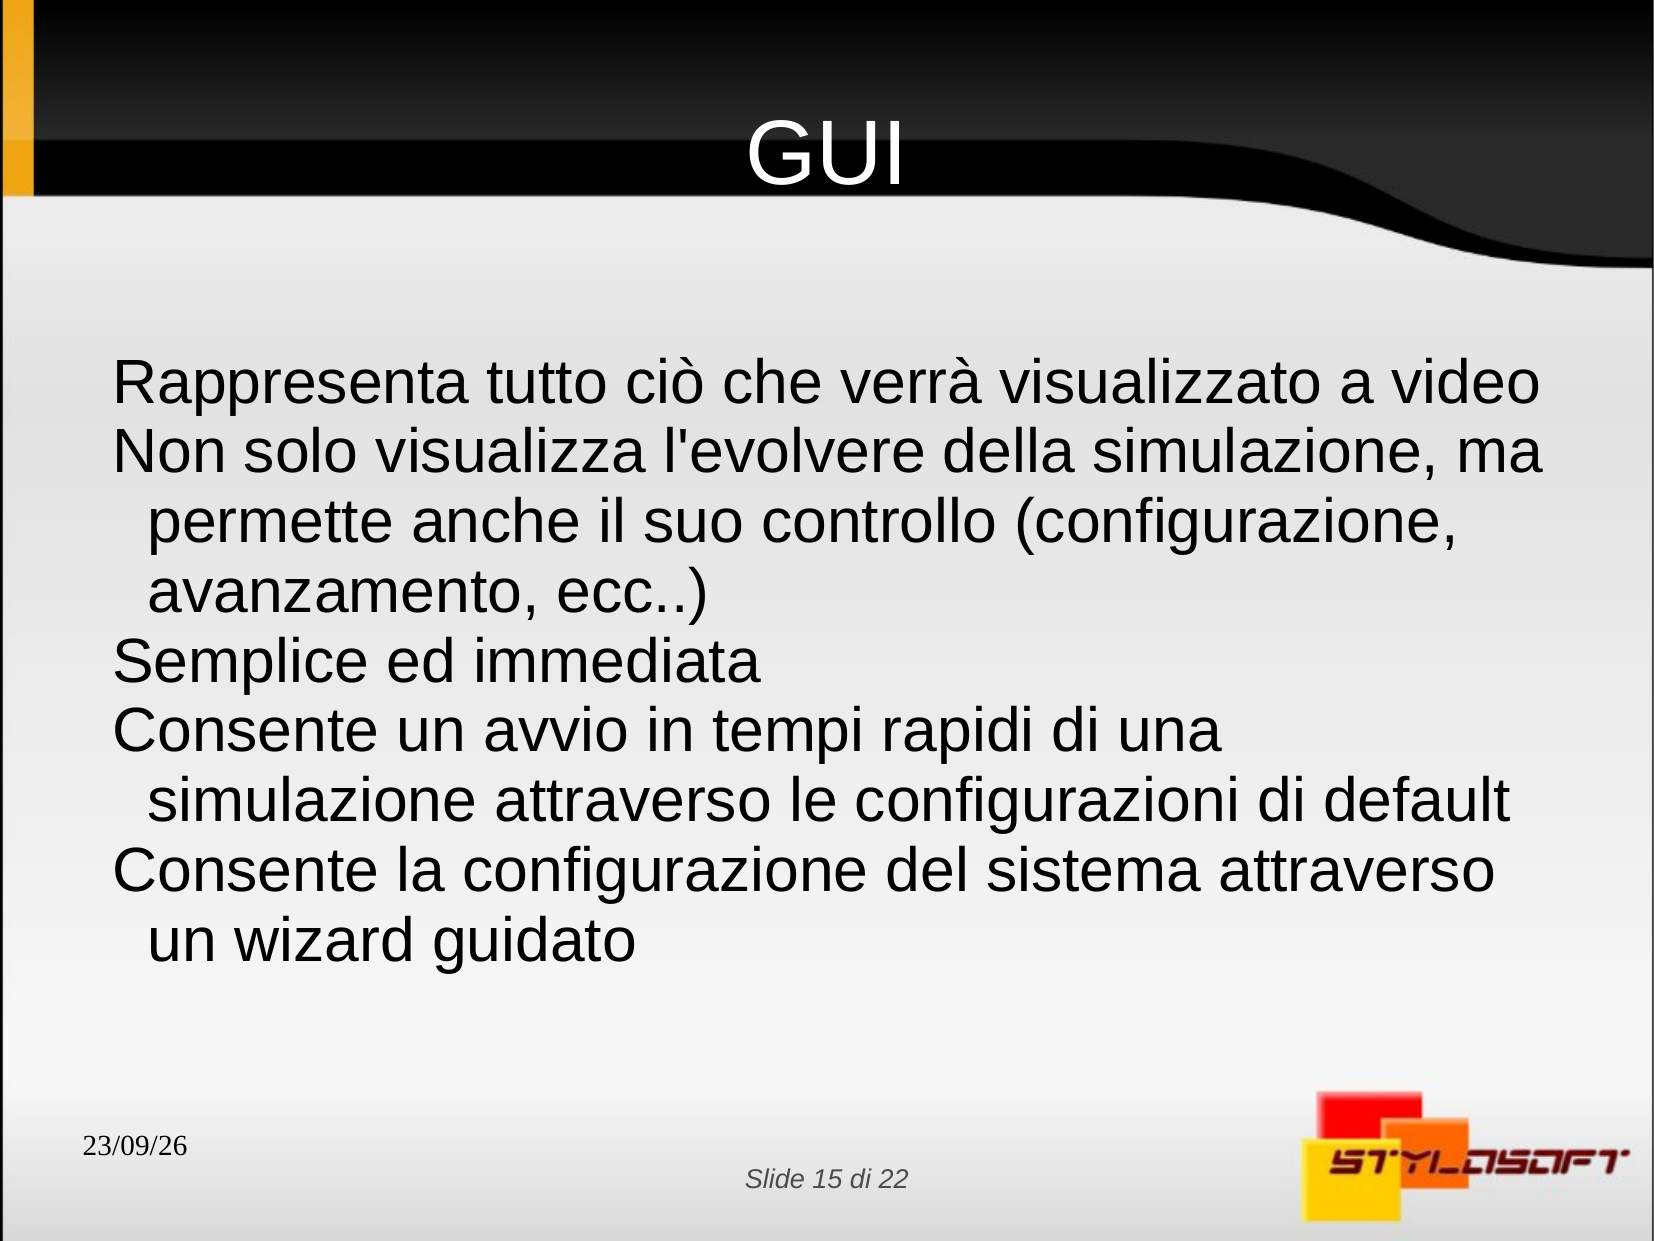

# GUI
Rappresenta tutto ciò che verrà visualizzato a video
Non solo visualizza l'evolvere della simulazione, ma permette anche il suo controllo (configurazione, avanzamento, ecc..)
Semplice ed immediata
Consente un avvio in tempi rapidi di una simulazione attraverso le configurazioni di default
Consente la configurazione del sistema attraverso un wizard guidato
Slide di 22